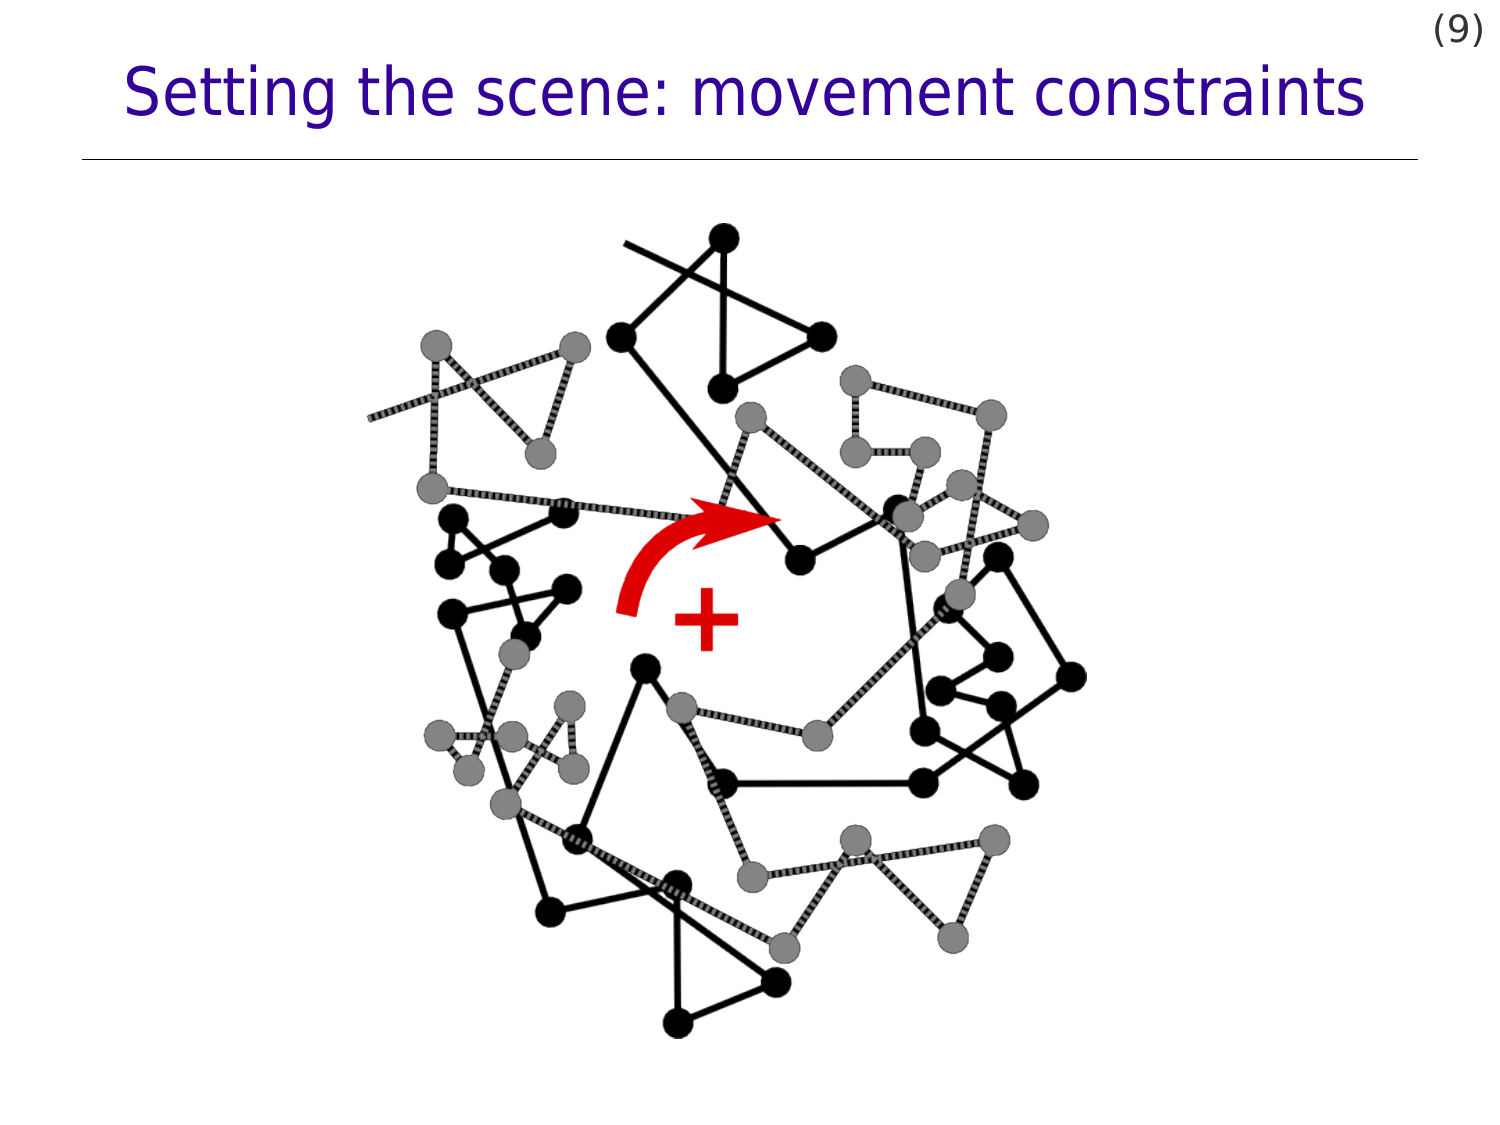

(9)
# Setting the scene: movement constraints